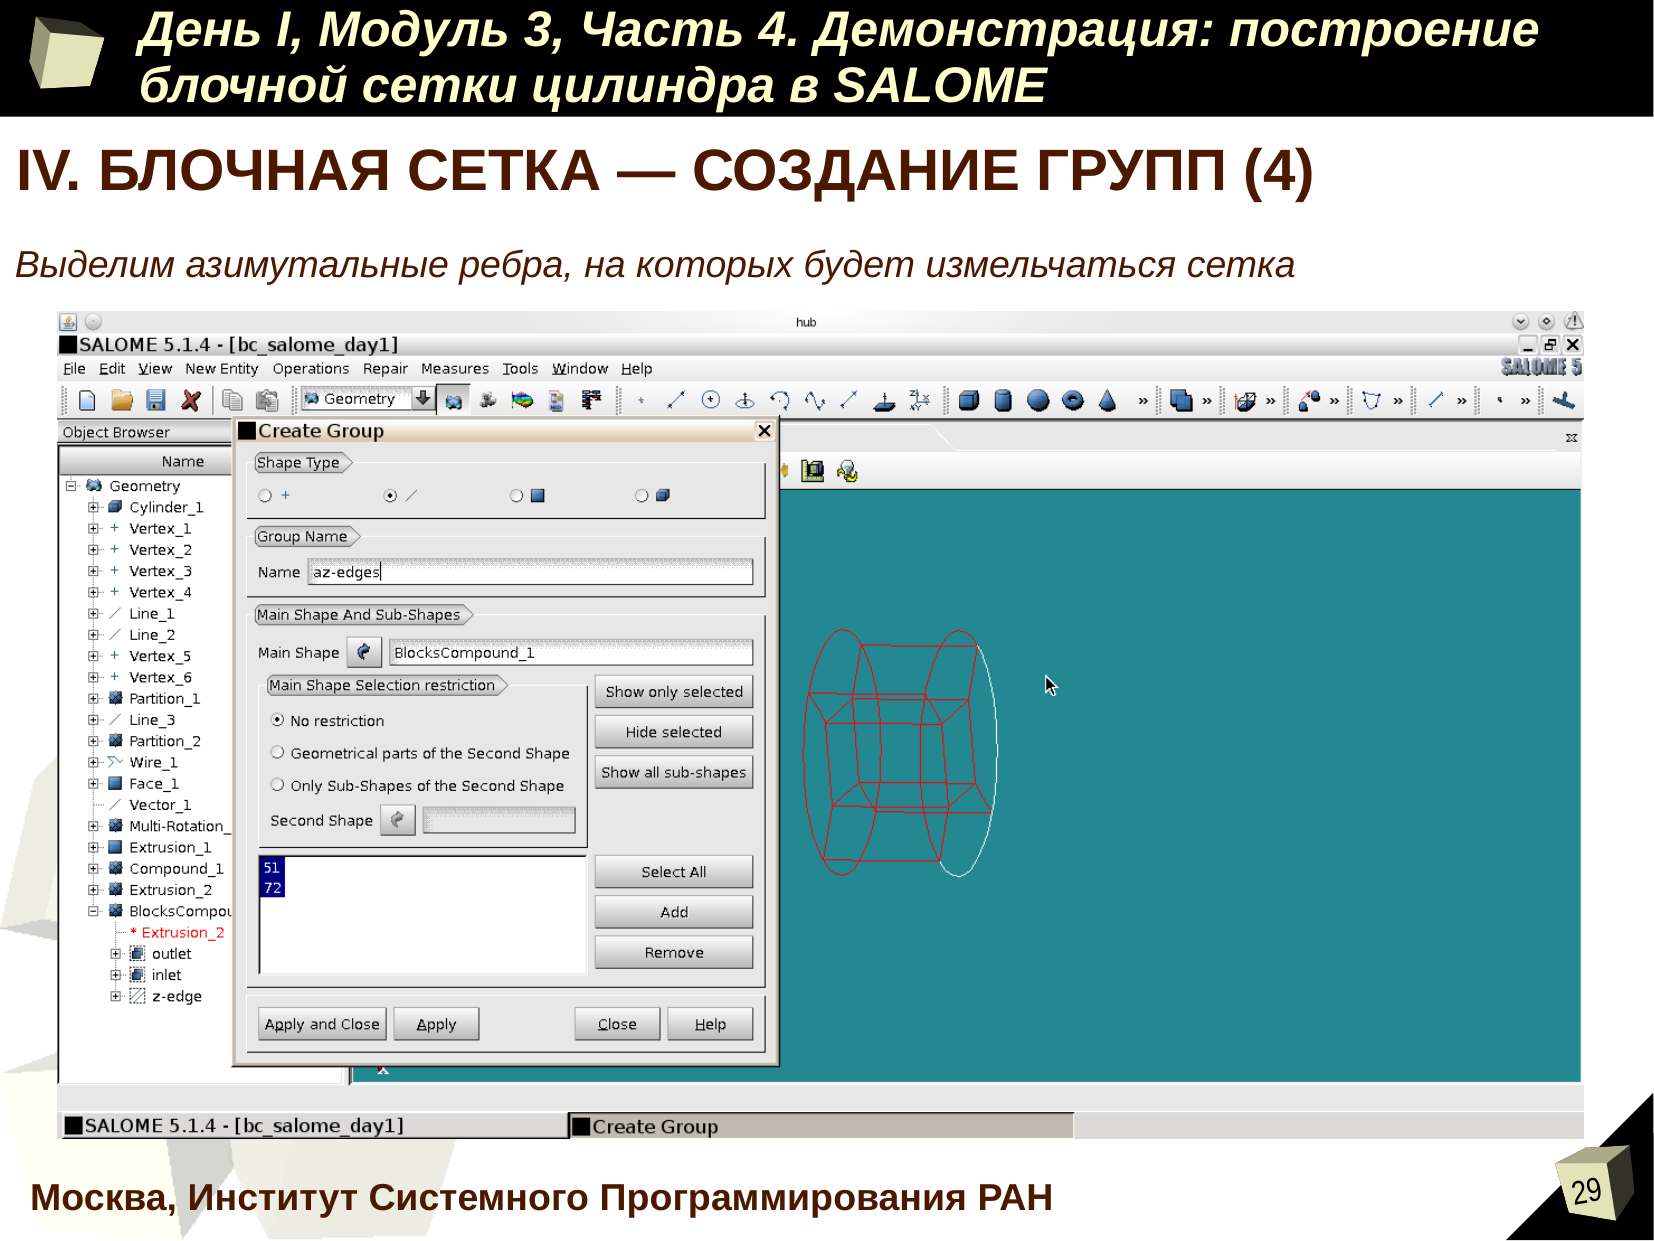

IV. БЛОЧНАЯ СЕТКА — СОЗДАНИЕ ГРУПП (4)
Выделим азимутальные ребра, на которых будет измельчаться сетка